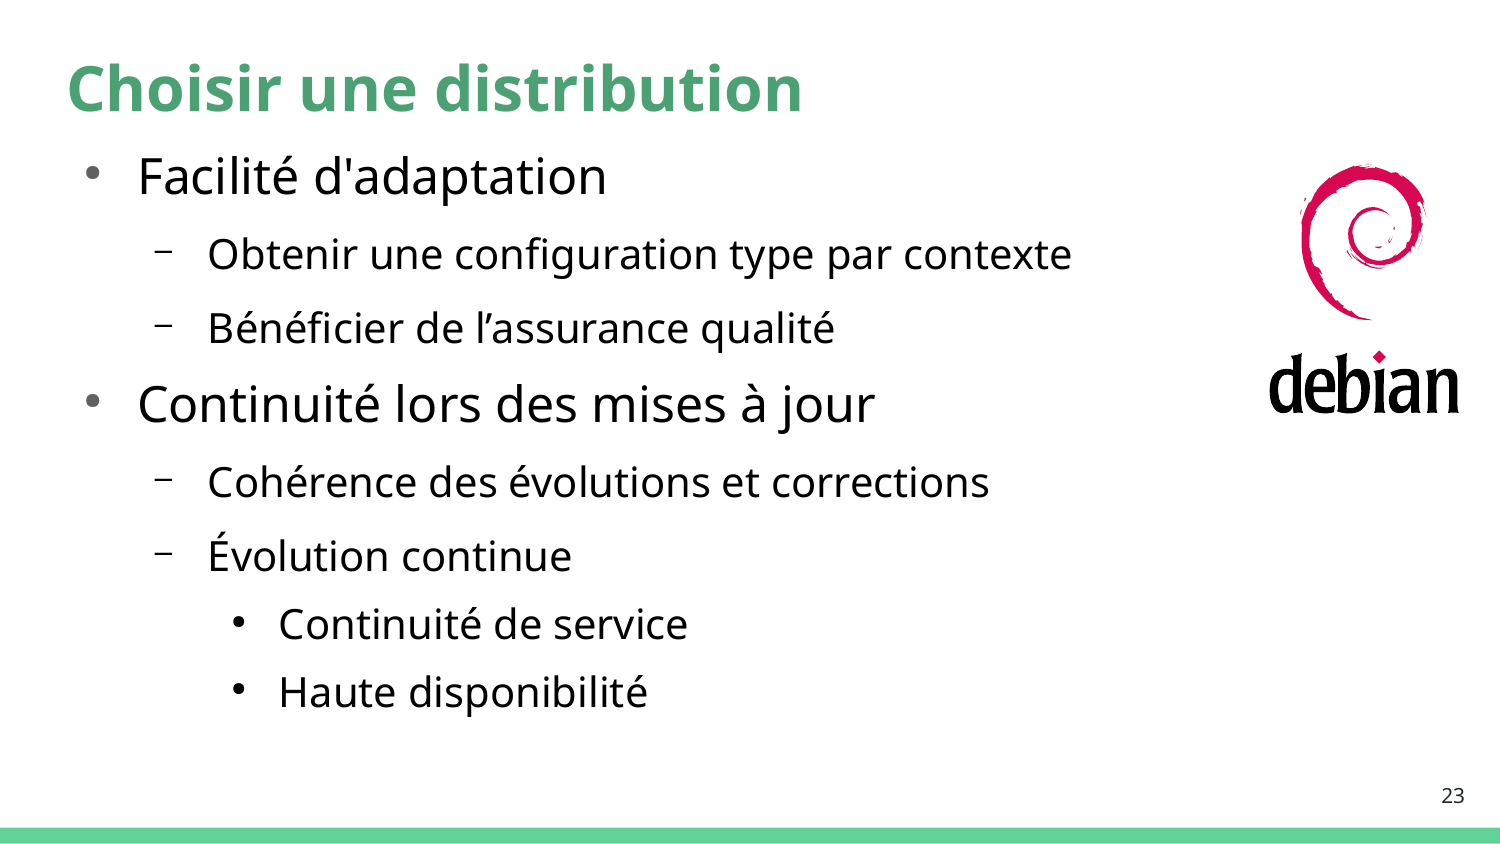

# Choisir une distribution
Facilité d'adaptation
Obtenir une configuration type par contexte
Bénéficier de l’assurance qualité
Continuité lors des mises à jour
Cohérence des évolutions et corrections
Évolution continue
Continuité de service
Haute disponibilité